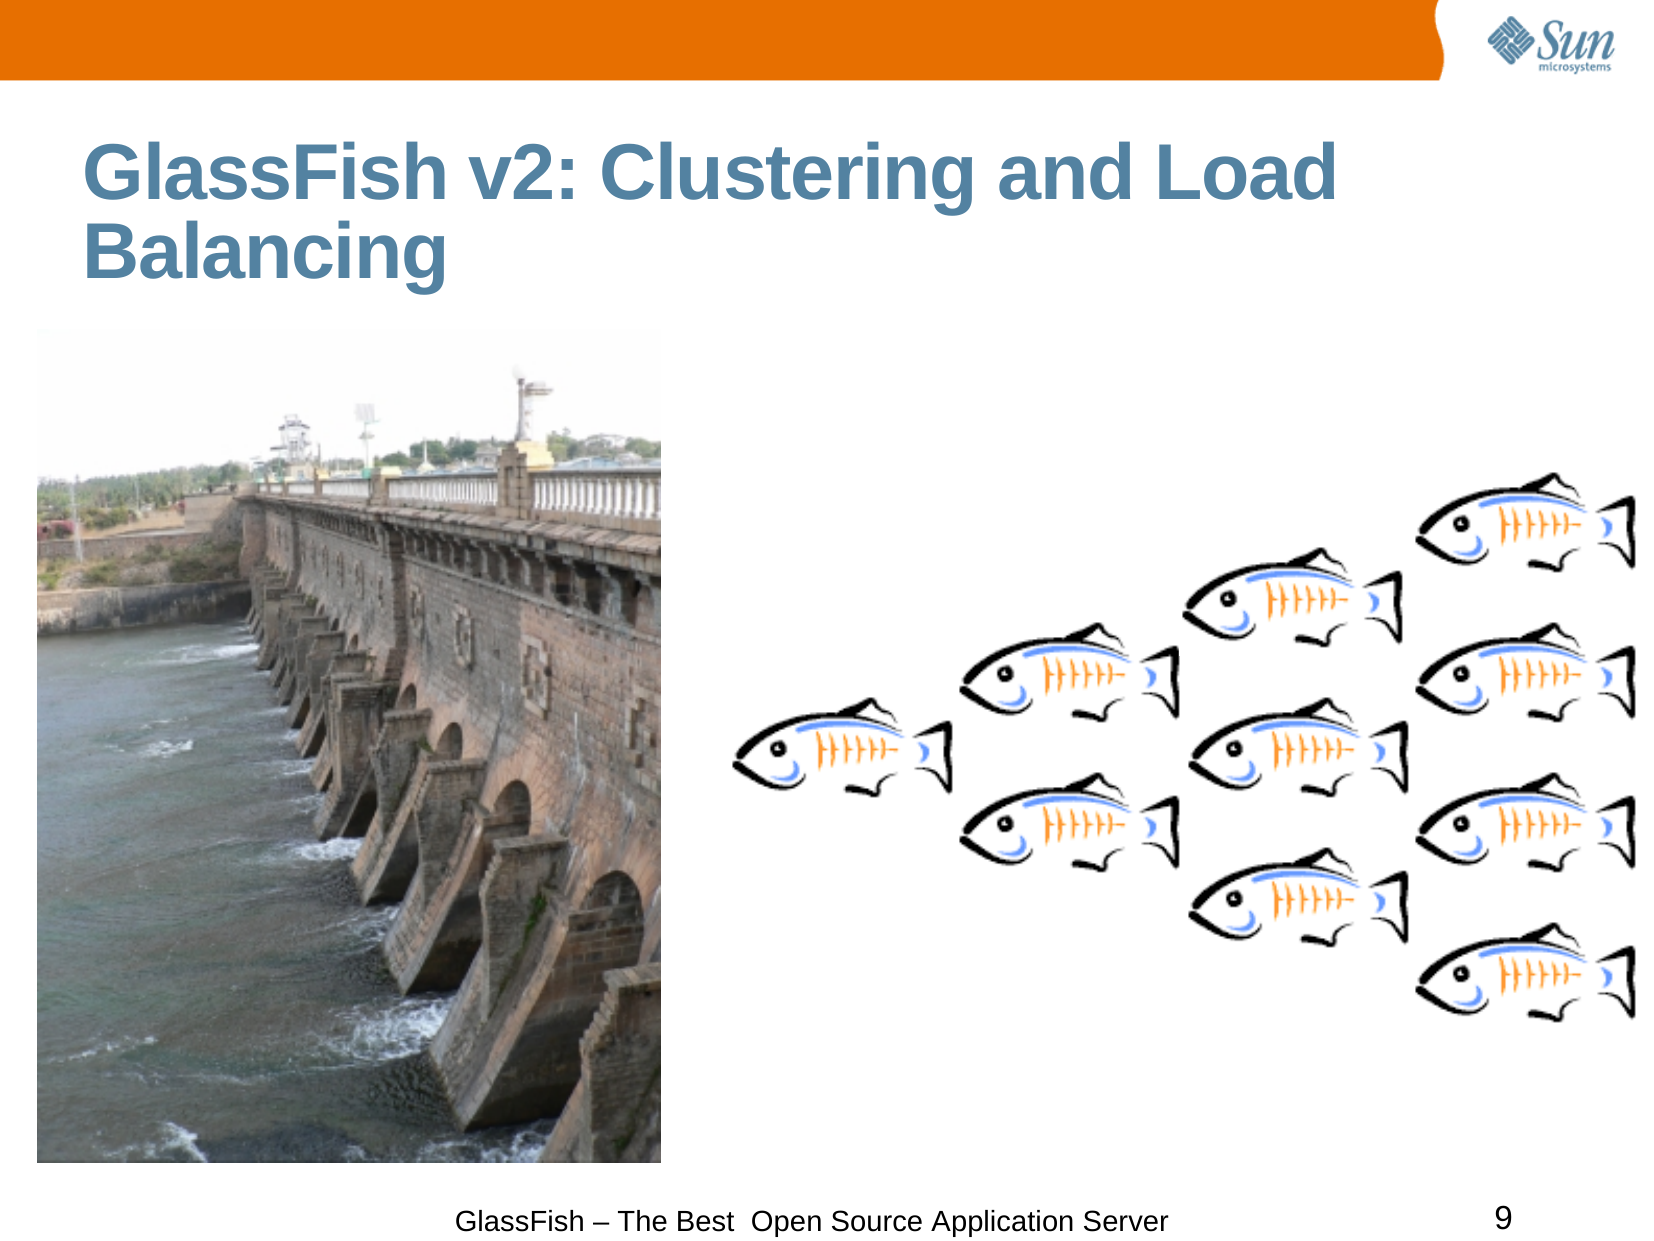

# GlassFish v2: Clustering and Load Balancing